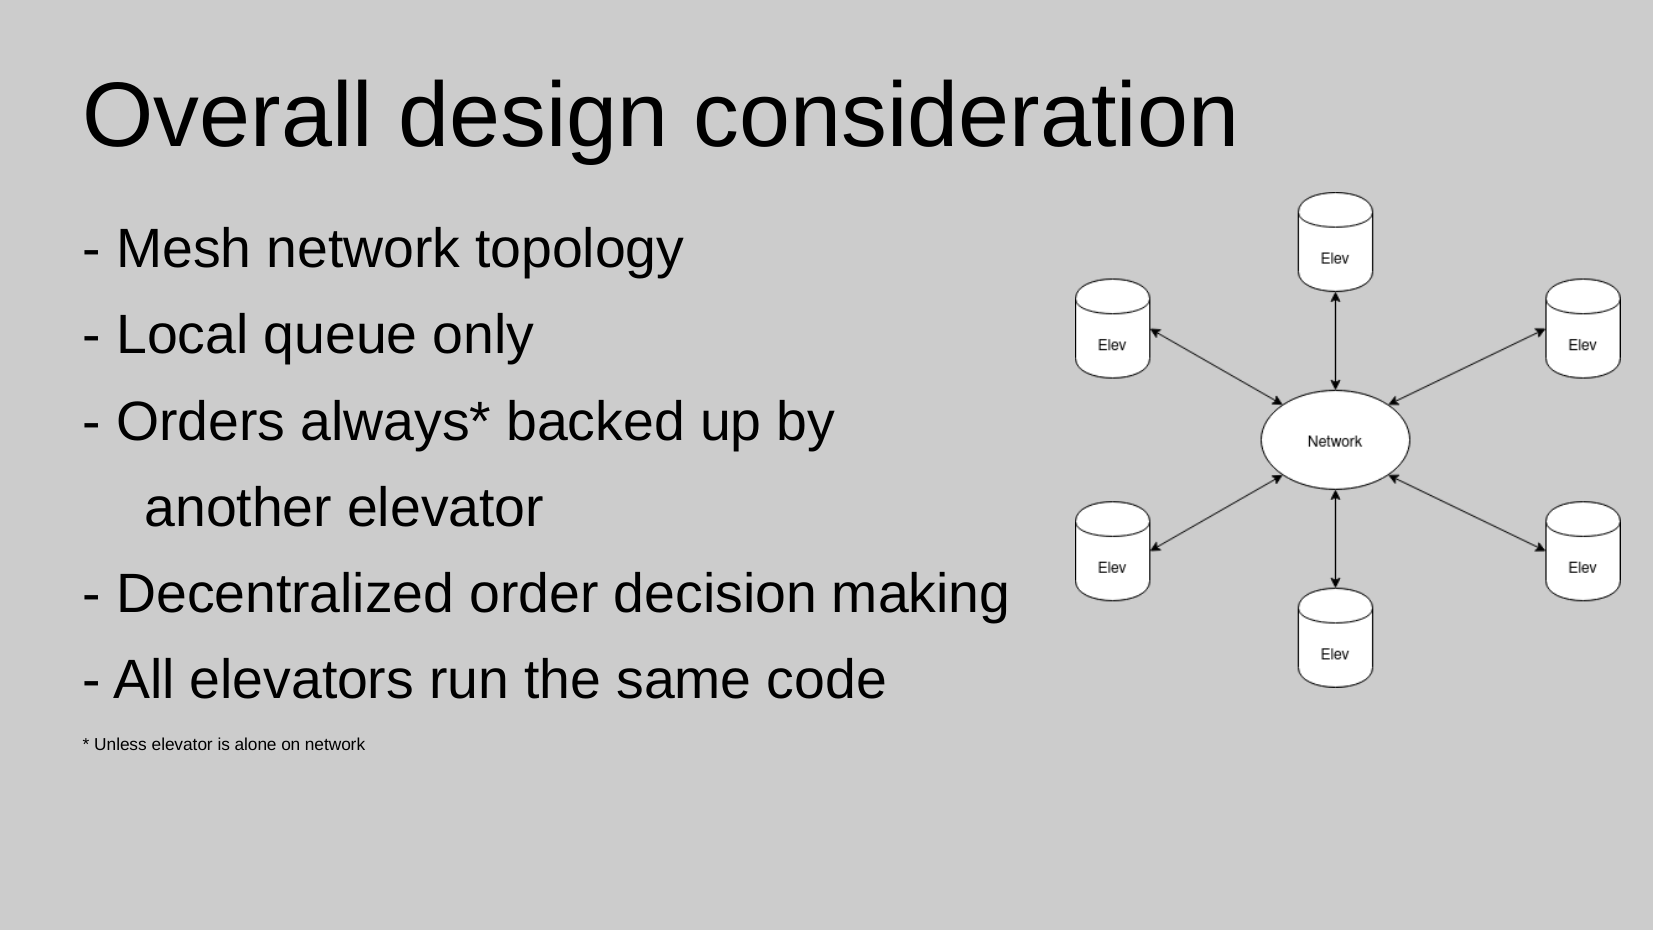

# Overall design consideration
- Mesh network topology
- Local queue only
- Orders always* backed up by
			another elevator
- Decentralized order decision making
- All elevators run the same code
* Unless elevator is alone on network